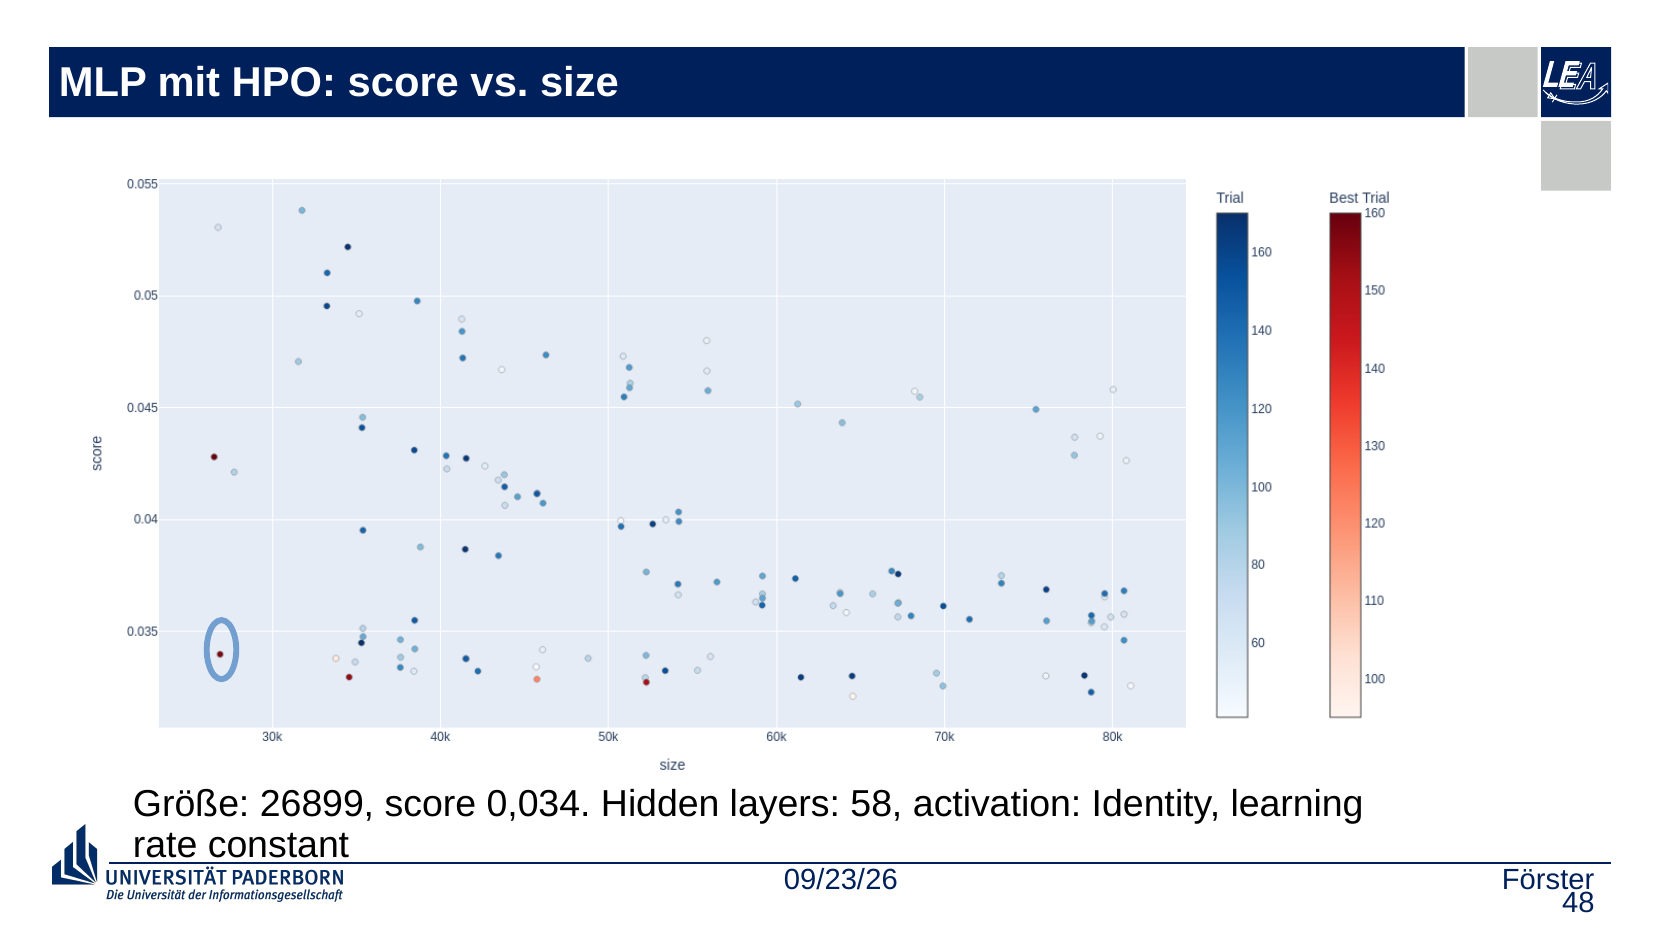

# MLP mit HPO: score vs. size
Größe: 26899, score 0,034. Hidden layers: 58, activation: Identity, learning rate constant
Förster
48